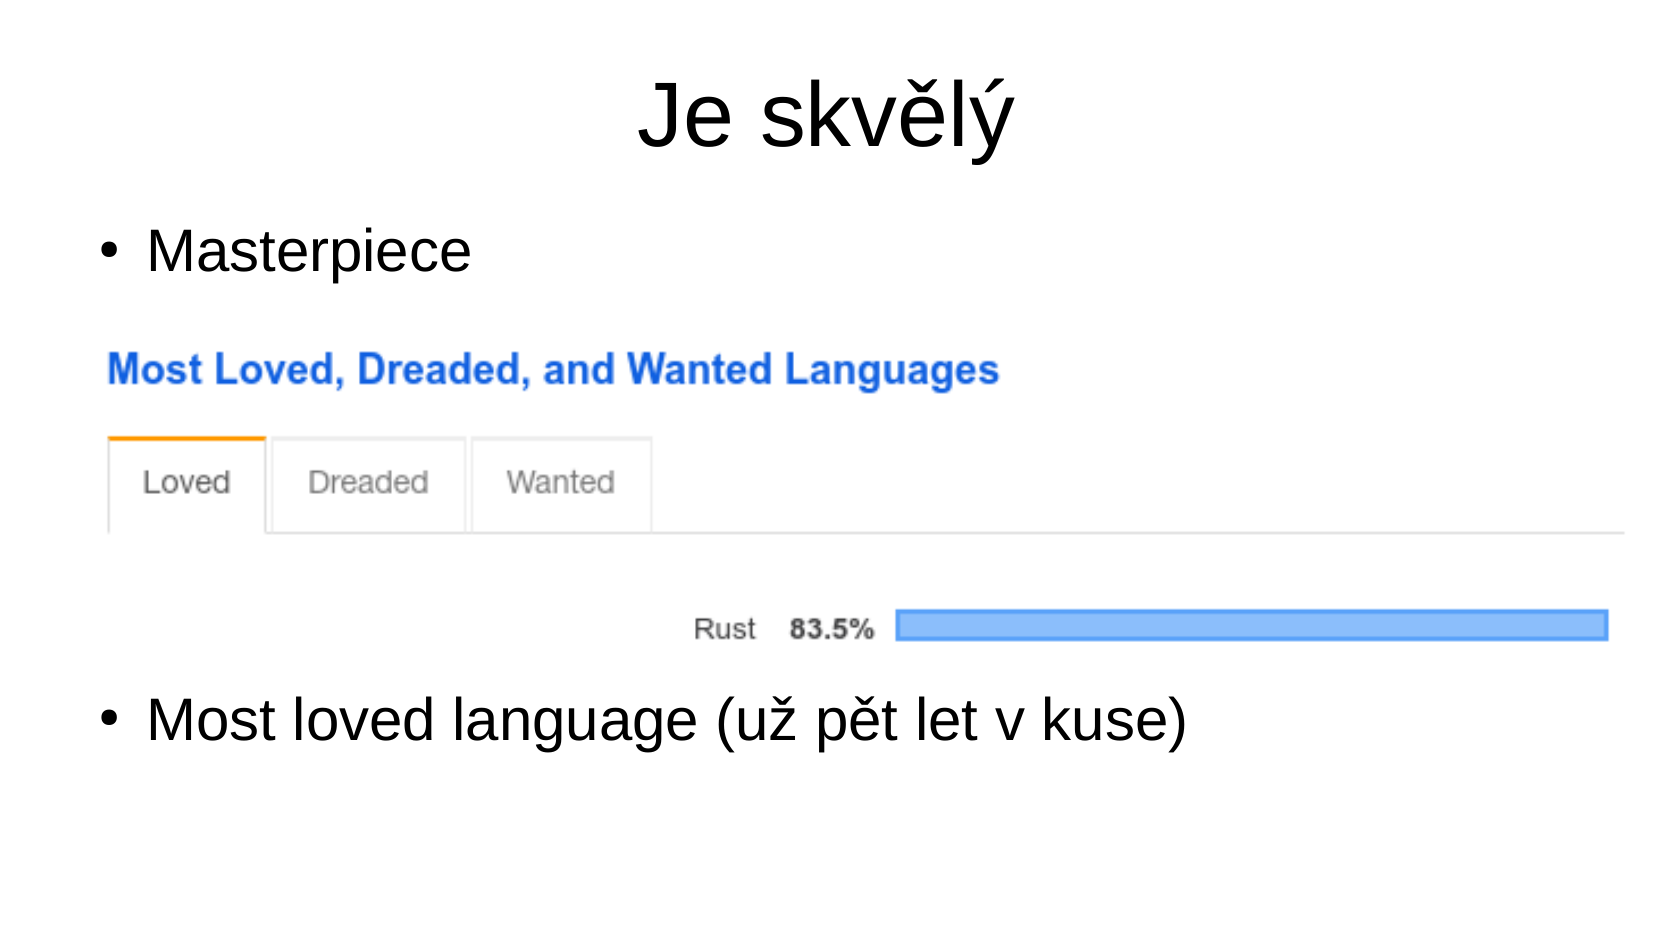

# Je skvělý
Masterpiece
Most loved language (už pět let v kuse)